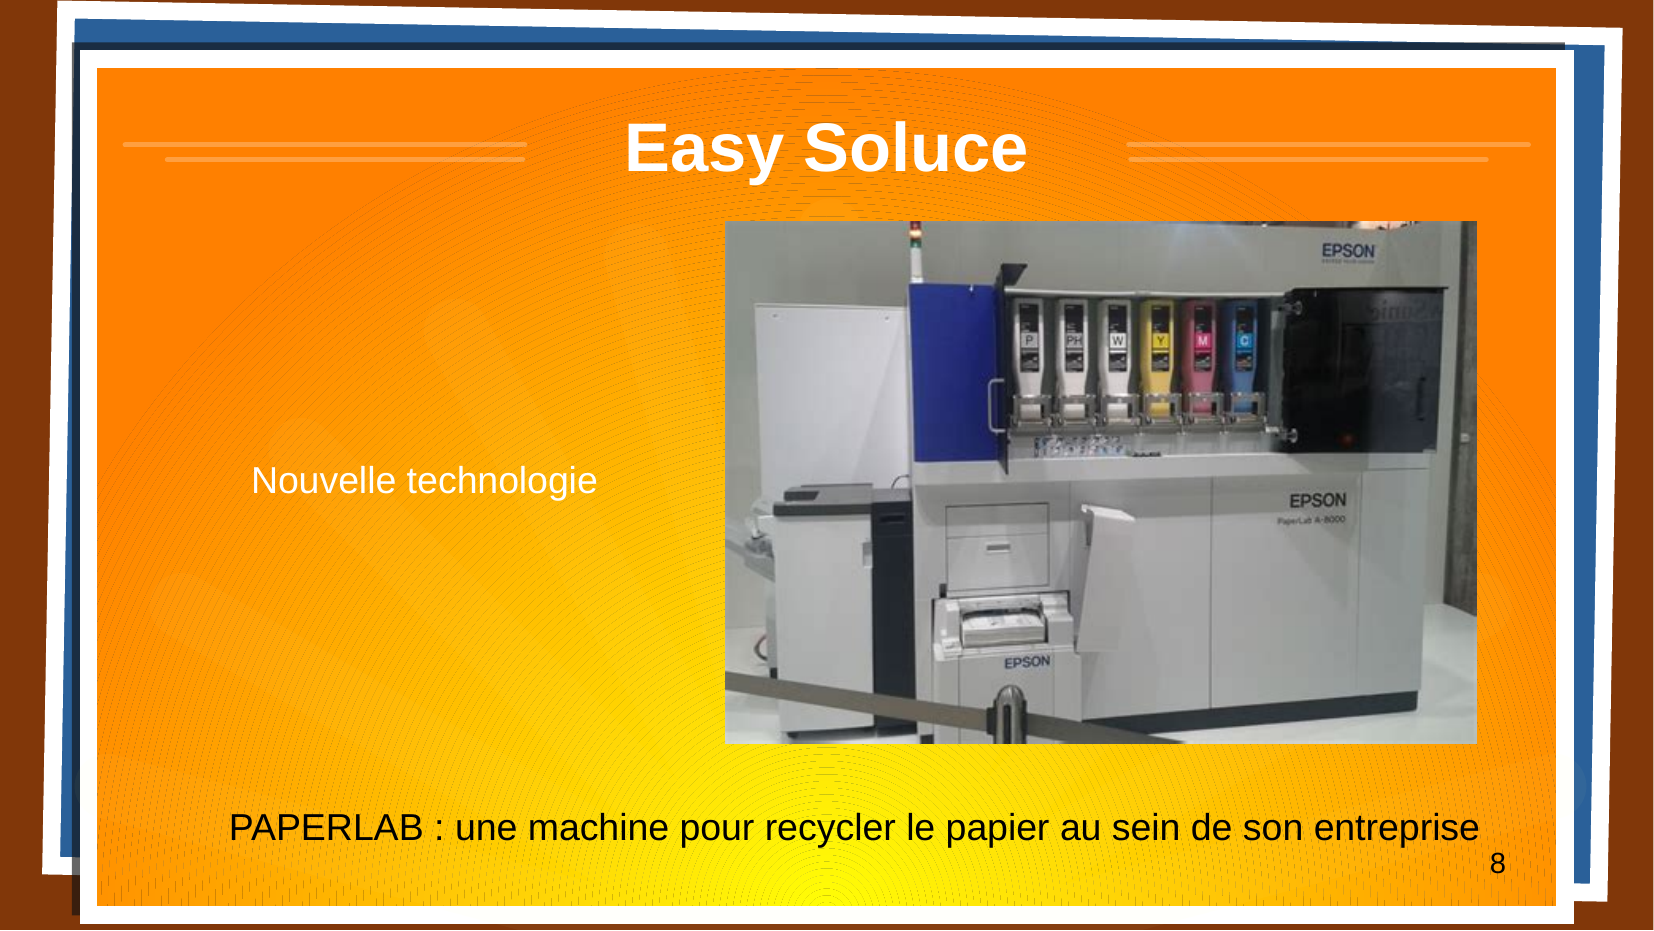

# Easy Soluce
Nouvelle technologie
PAPERLAB : une machine pour recycler le papier au sein de son entreprise
8